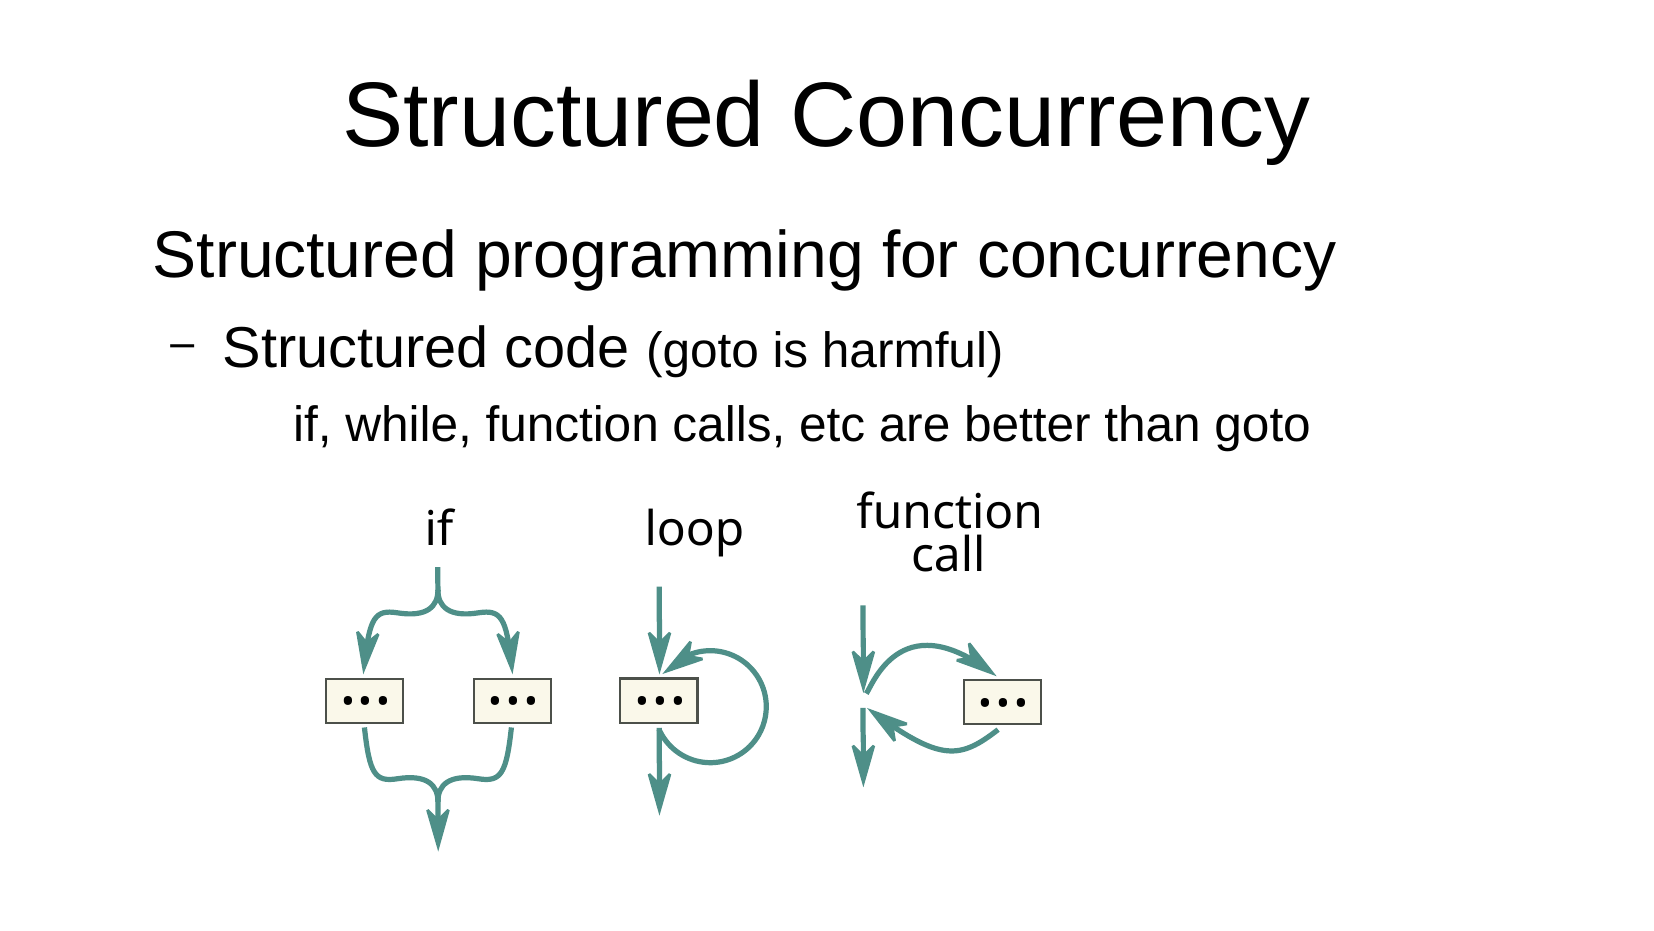

# Structured Concurrency
Structured programming for concurrency
Structured code (goto is harmful)
if, while, function calls, etc are better than goto